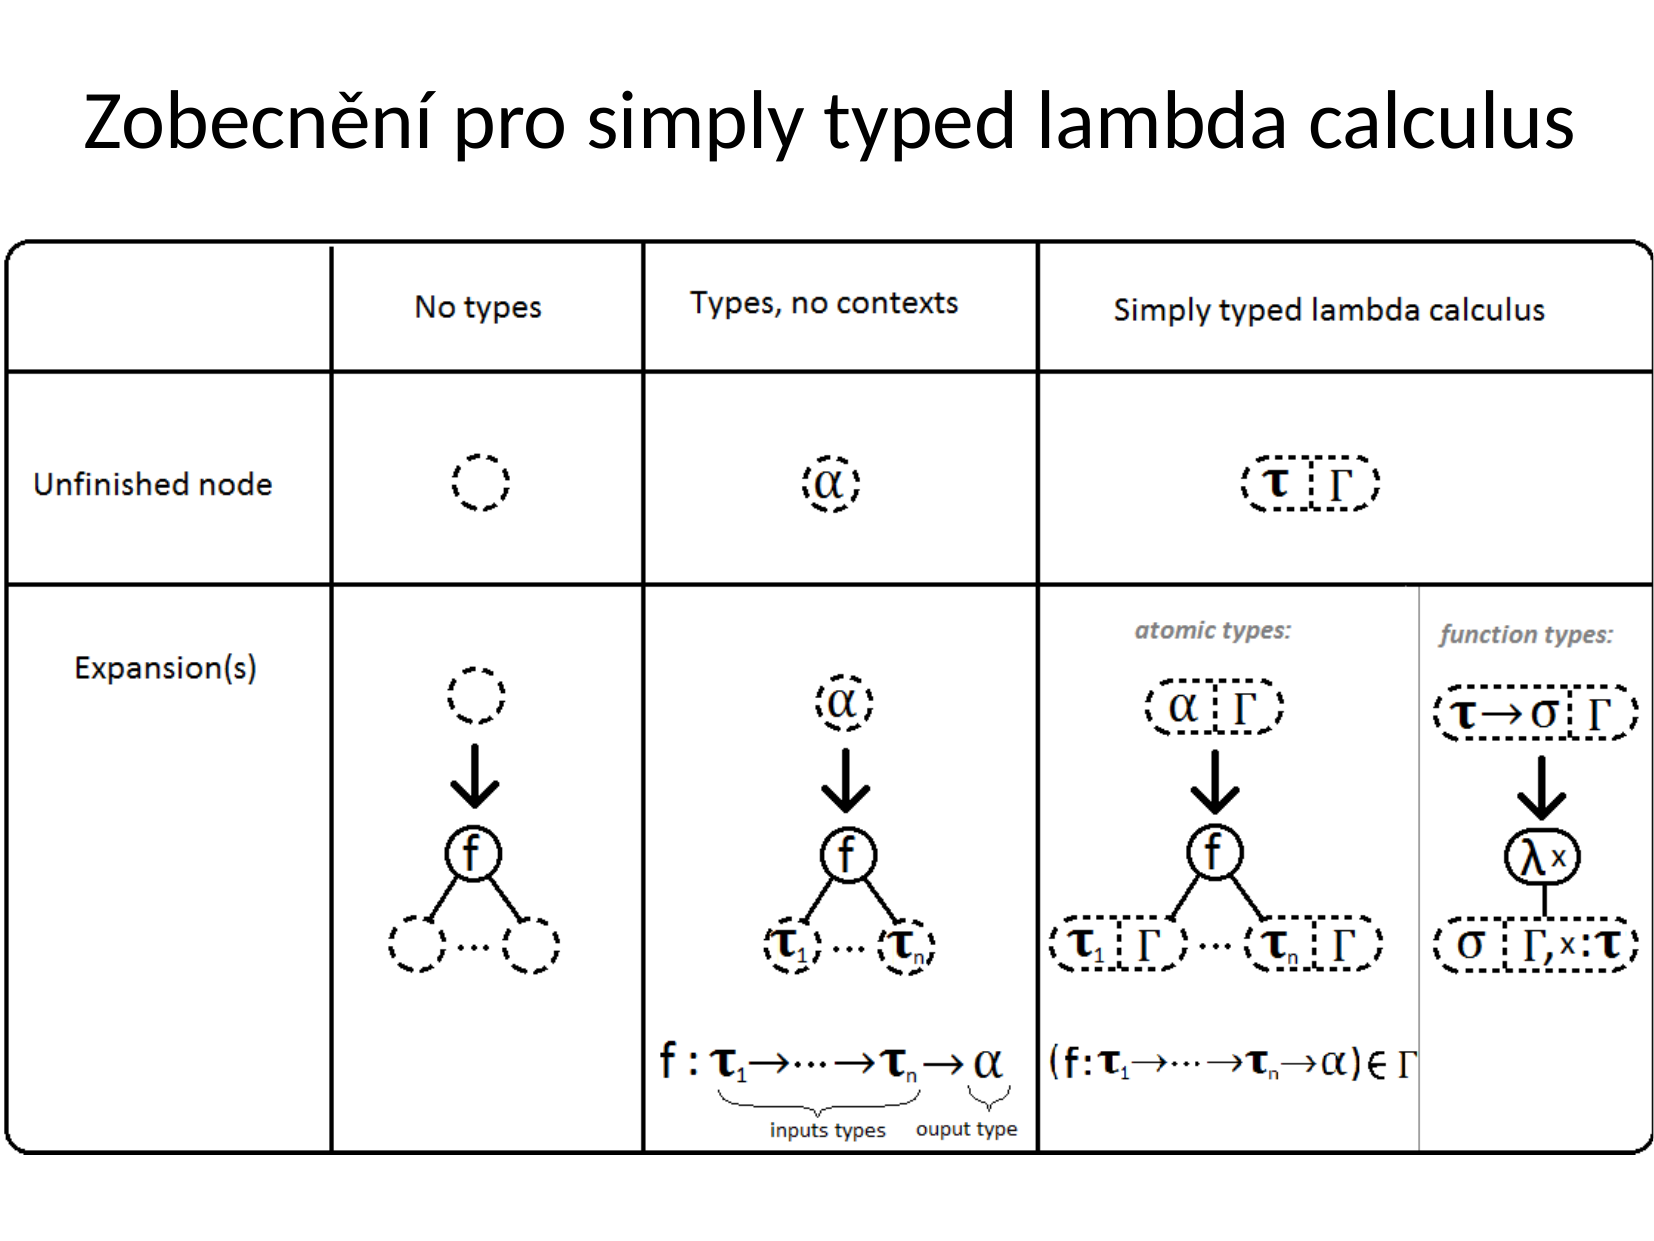

# Zobecnění pro simply typed lambda calculus